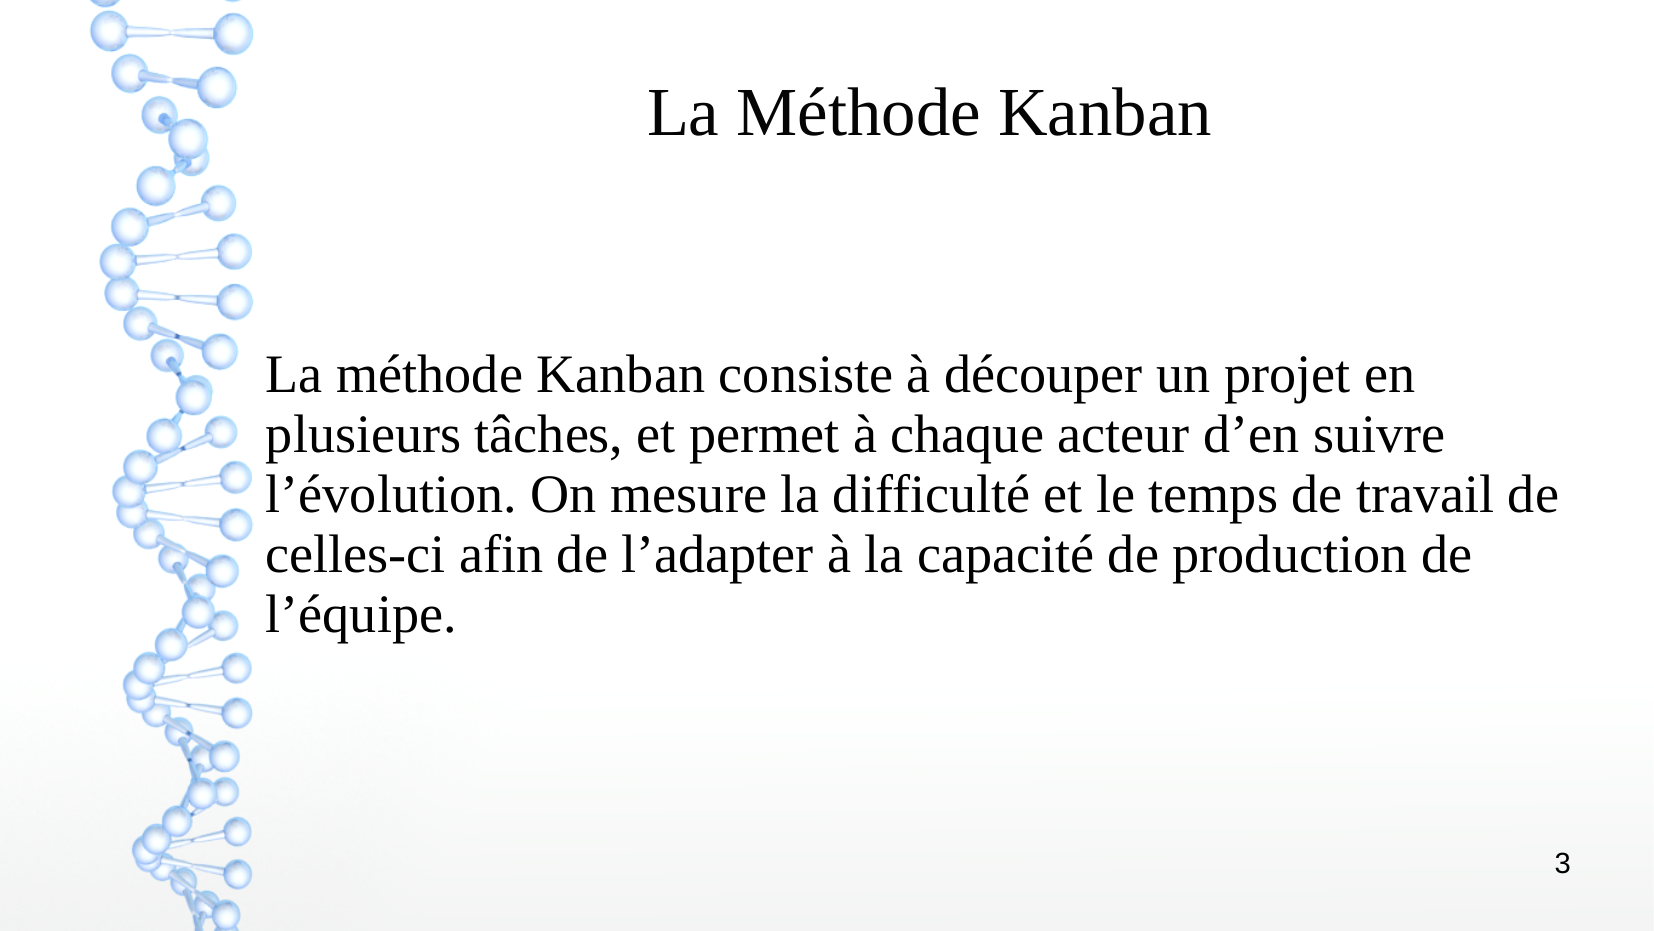

# La Méthode Kanban
La méthode Kanban consiste à découper un projet en plusieurs tâches, et permet à chaque acteur d’en suivre l’évolution. On mesure la difficulté et le temps de travail de celles-ci afin de l’adapter à la capacité de production de l’équipe.
3